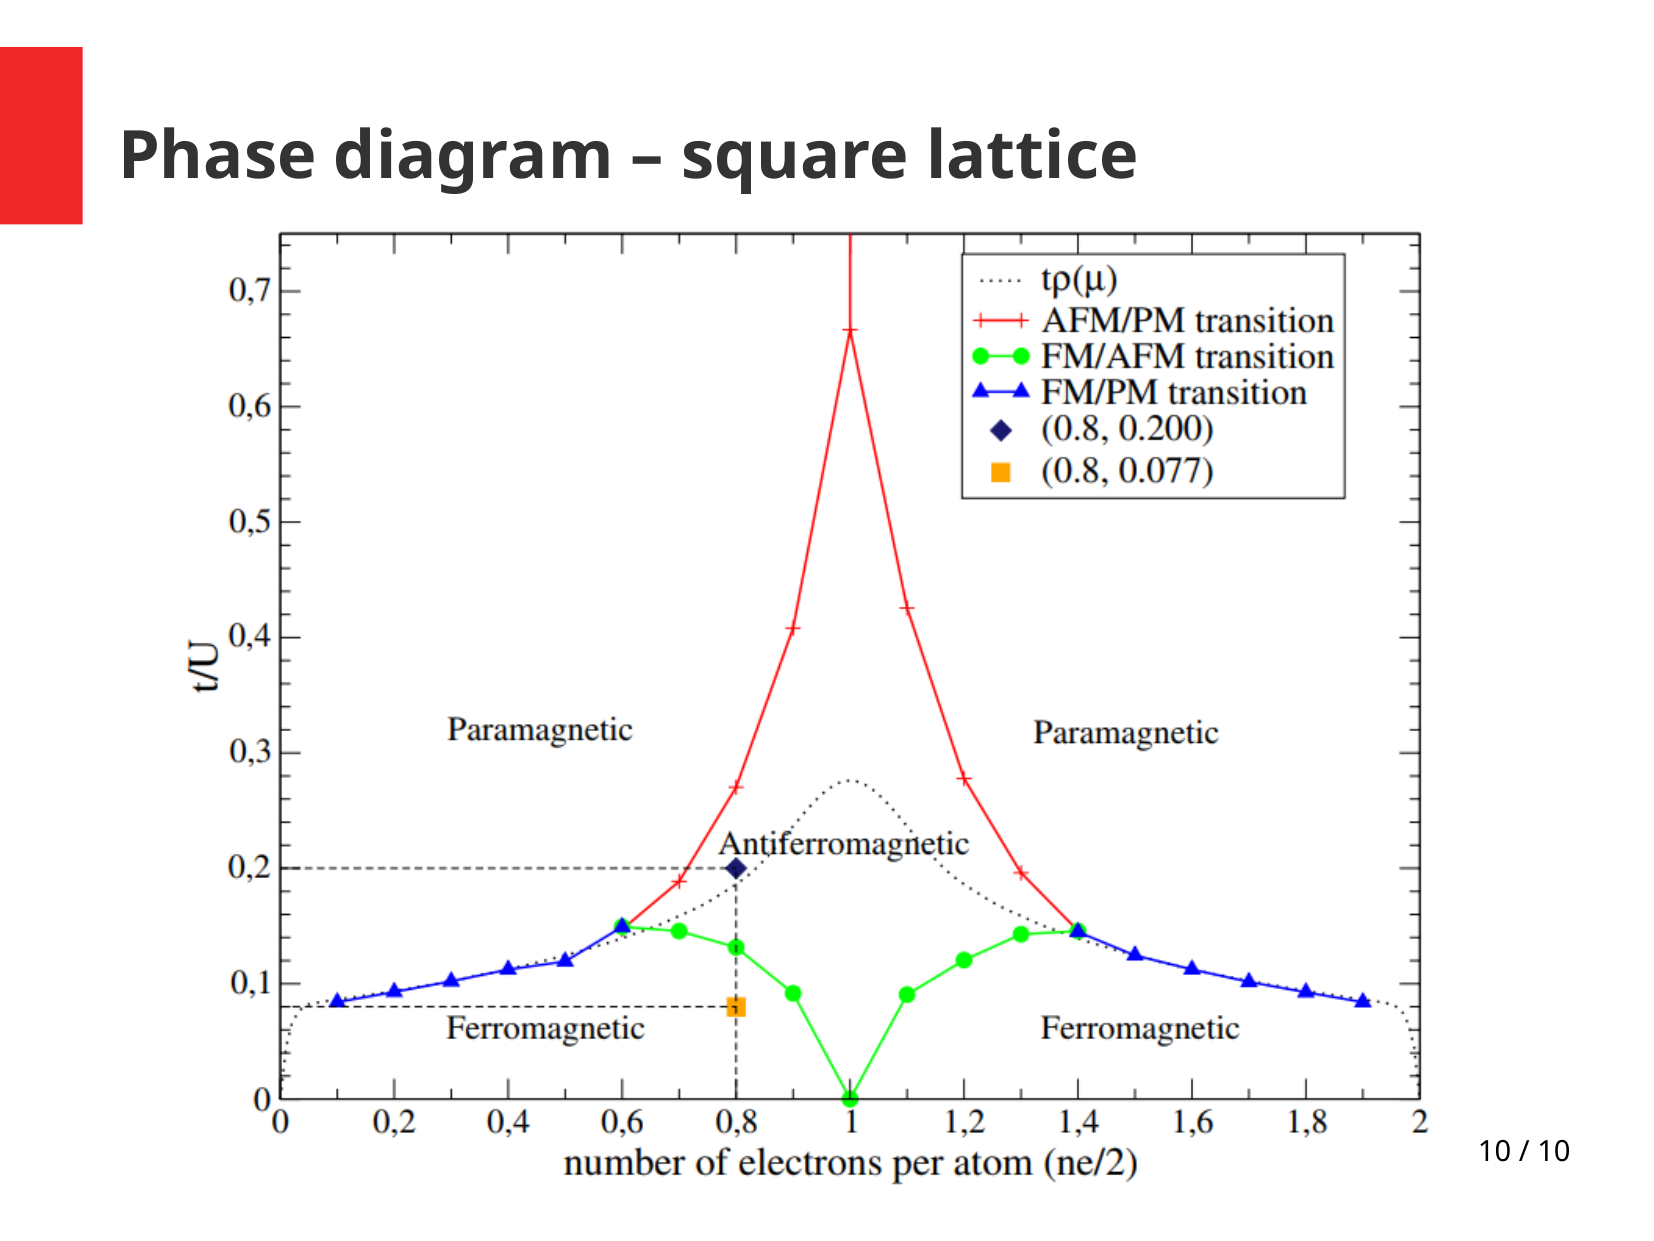

# Phase diagram – square lattice
10